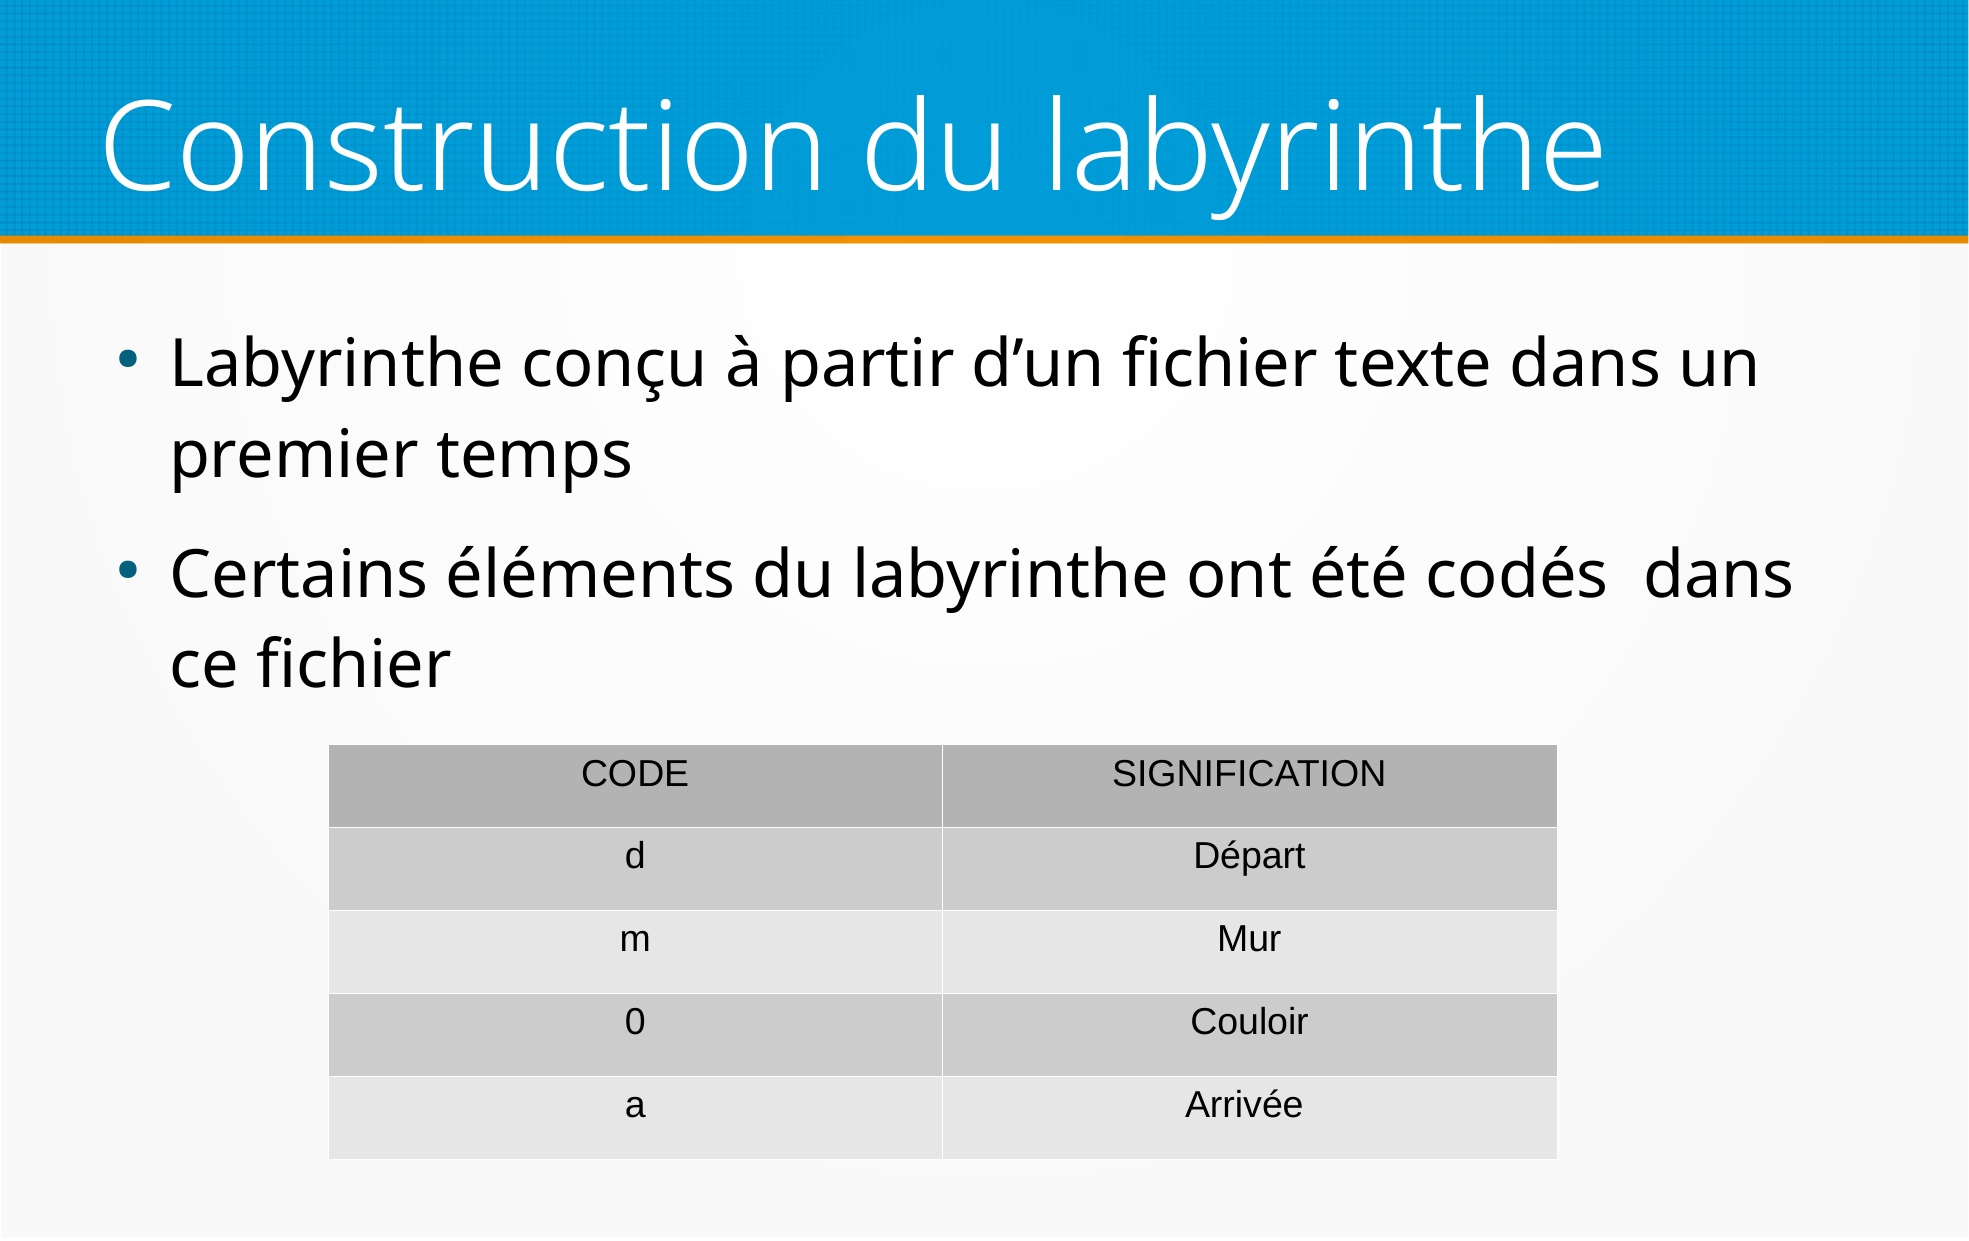

# Construction du labyrinthe
Labyrinthe conçu à partir d’un fichier texte dans un premier temps
Certains éléments du labyrinthe ont été codés dans ce fichier
| CODE | SIGNIFICATION |
| --- | --- |
| d | Départ |
| m | Mur |
| 0 | Couloir |
| a | Arrivée |